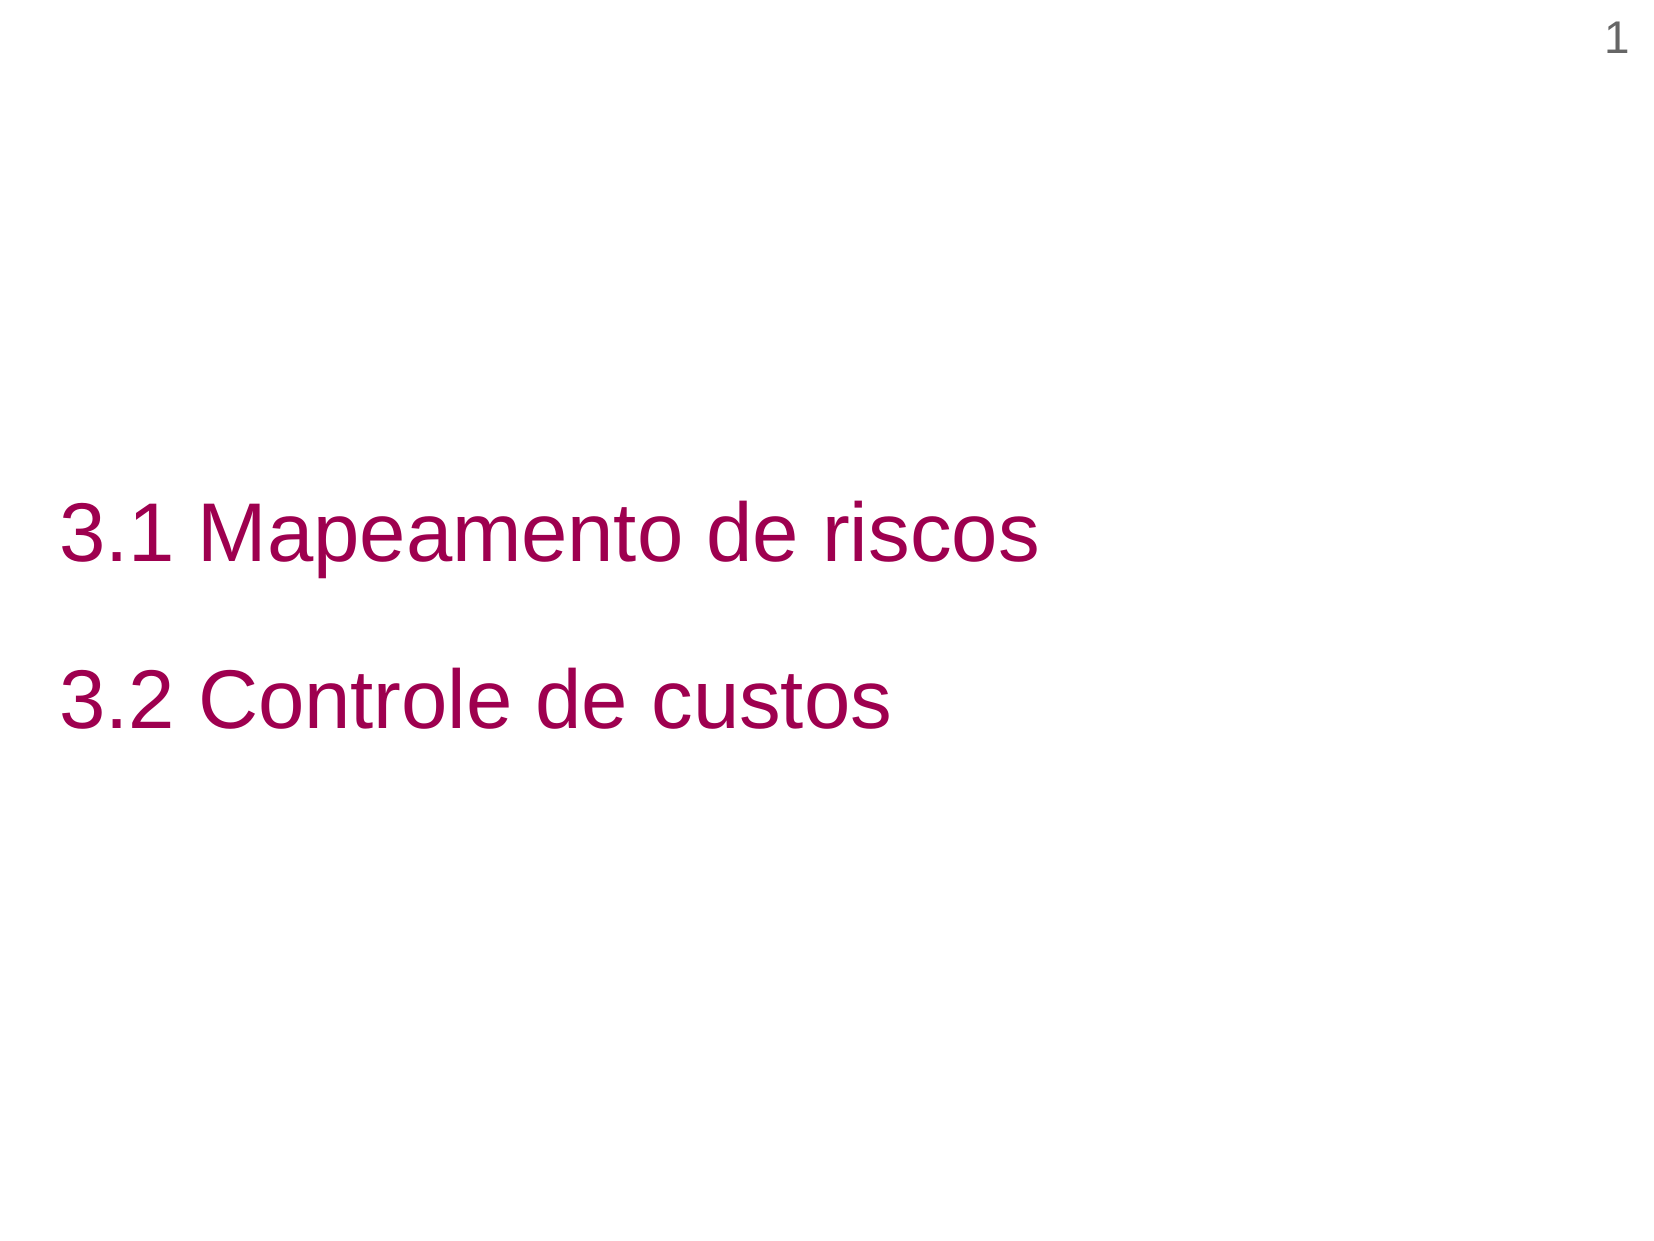

1
# 3.1 Mapeamento de riscos 3.2 Controle de custos